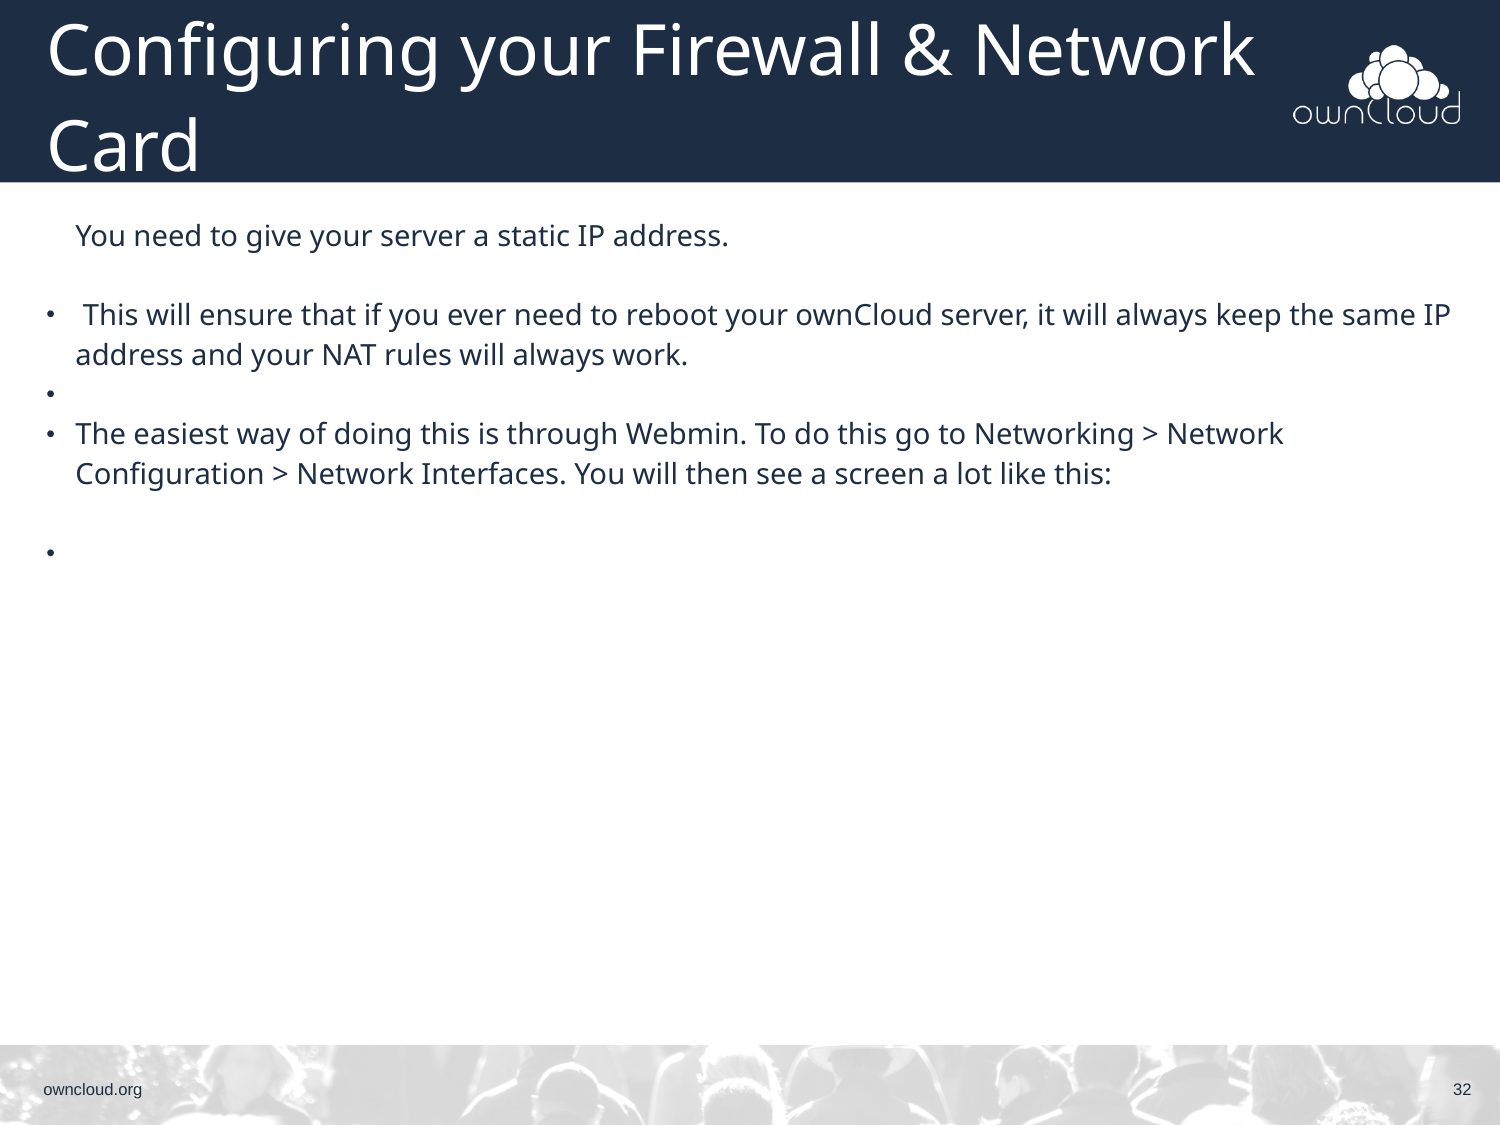

# Configuring your Firewall & Network Card
You need to give your server a static IP address.
 This will ensure that if you ever need to reboot your ownCloud server, it will always keep the same IP address and your NAT rules will always work.
The easiest way of doing this is through Webmin. To do this go to Networking > Network Configuration > Network Interfaces. You will then see a screen a lot like this: